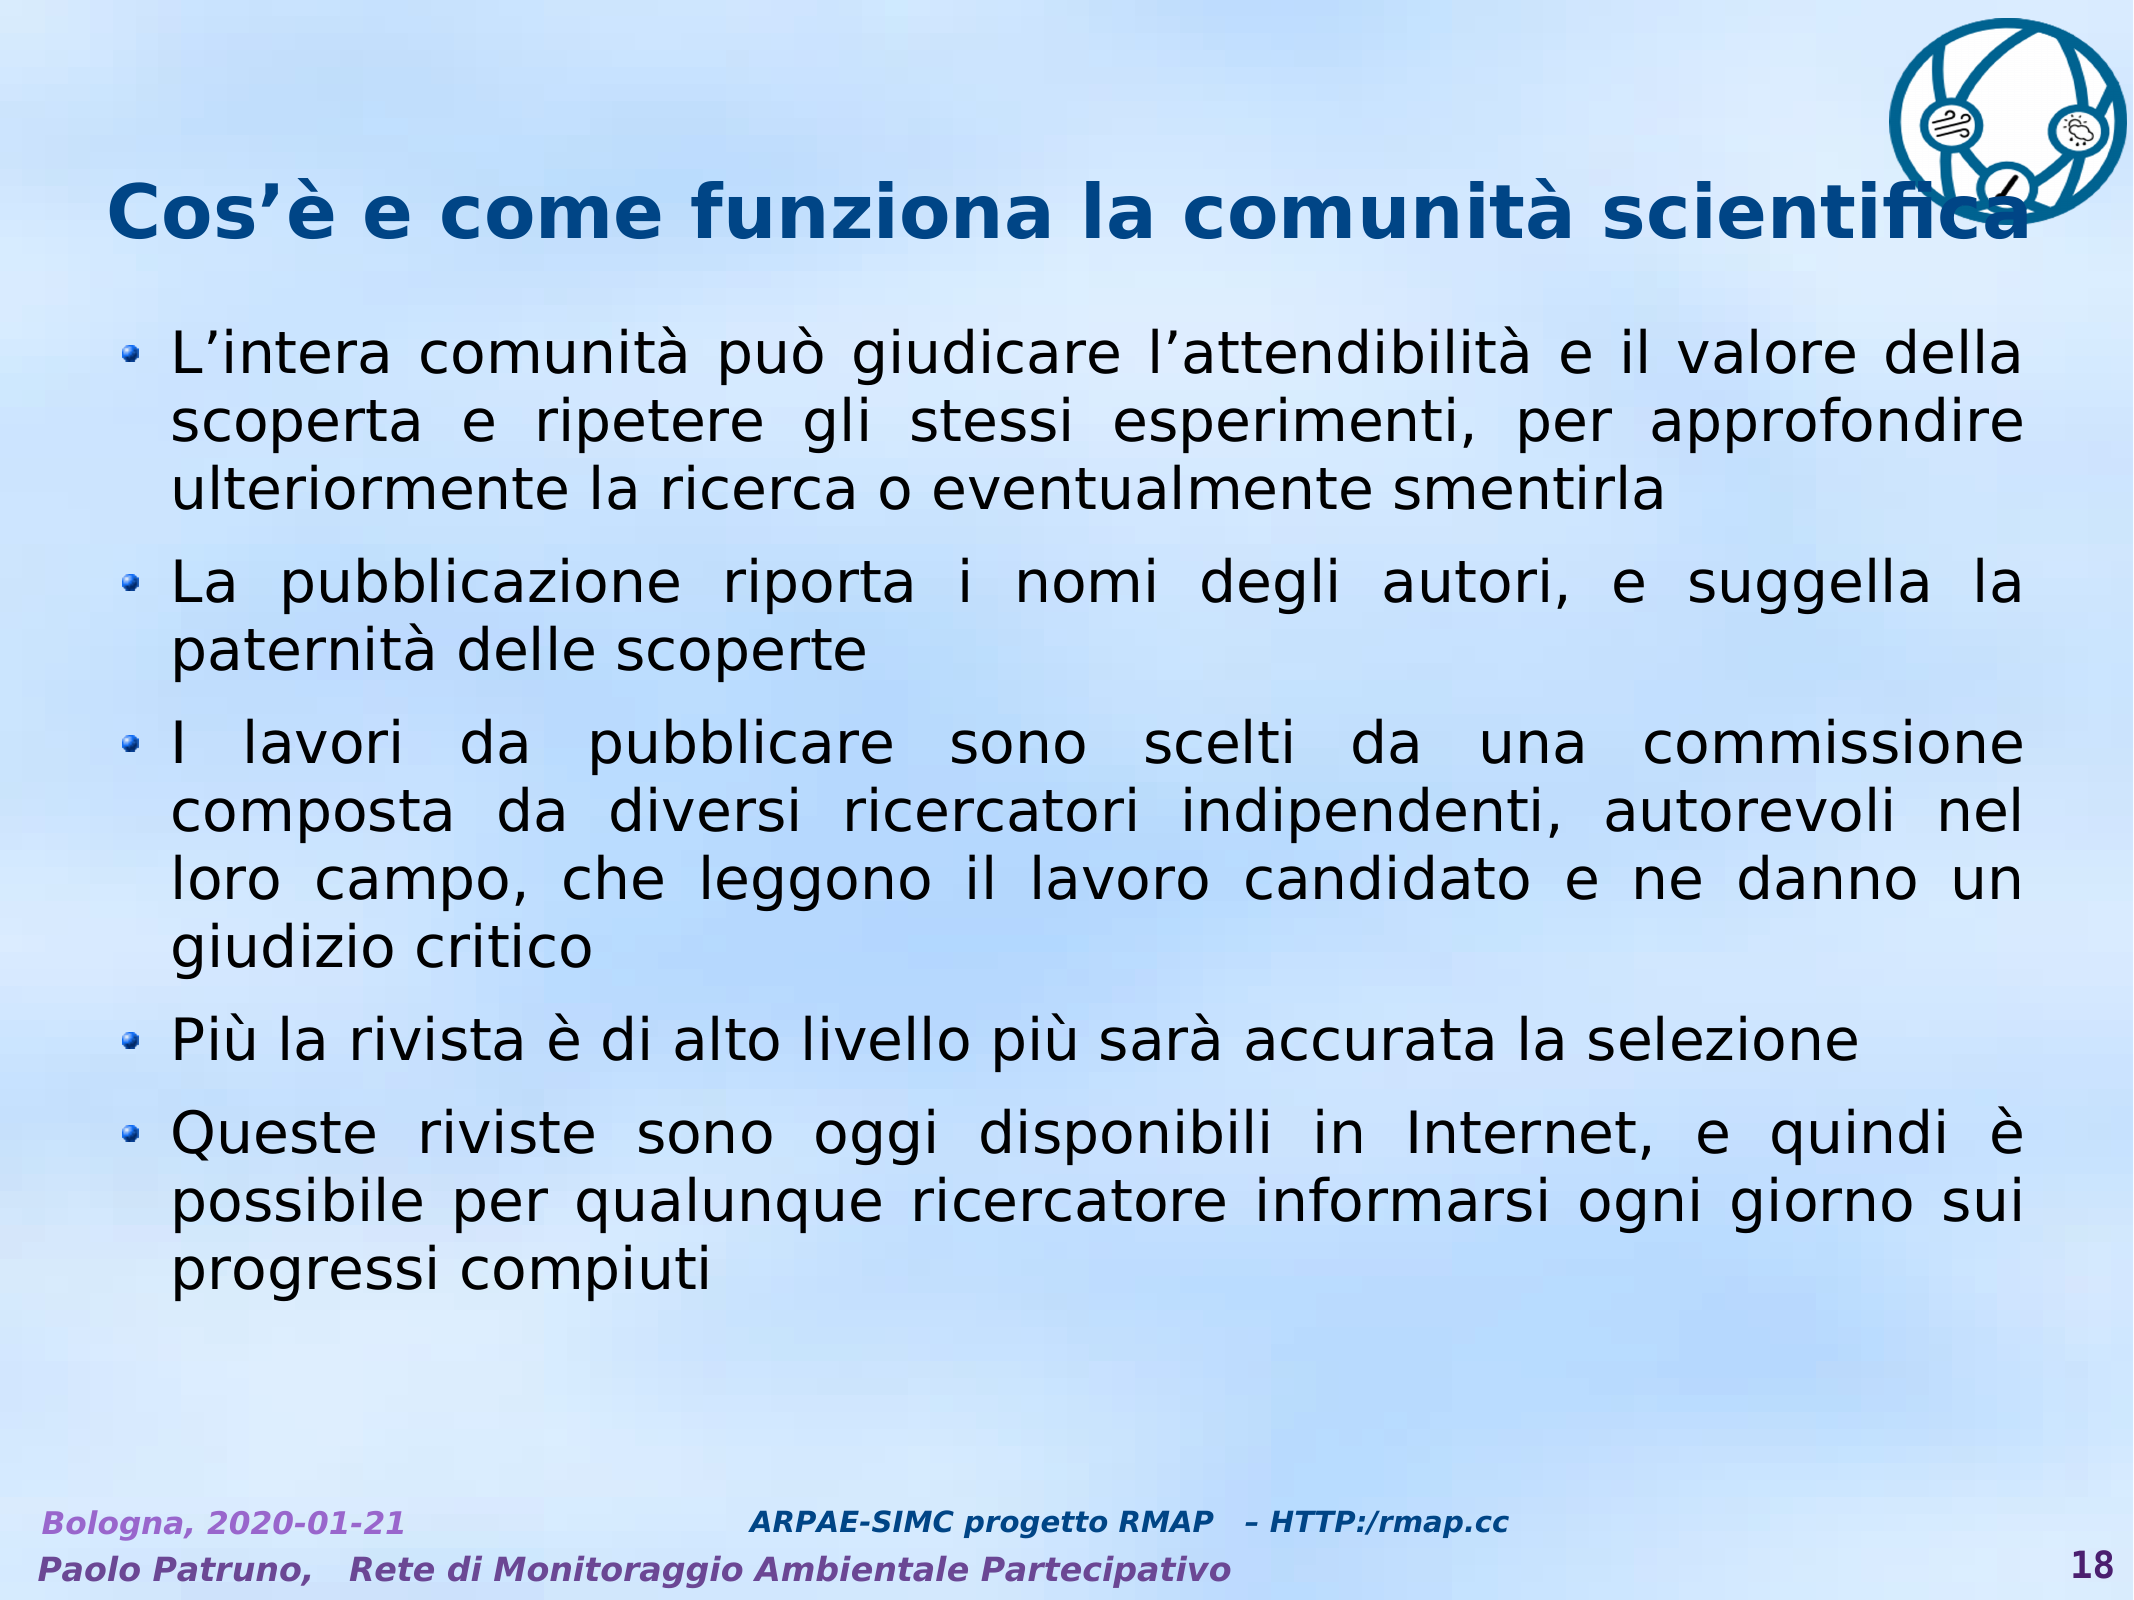

# Cos’è e come funziona la comunità scientifica
L’intera comunità può giudicare l’attendibilità e il valore della scoperta e ripetere gli stessi esperimenti, per approfondire ulteriormente la ricerca o eventualmente smentirla
La pubblicazione riporta i nomi degli autori, e suggella la paternità delle scoperte
I lavori da pubblicare sono scelti da una commissione composta da diversi ricercatori indipendenti, autorevoli nel loro campo, che leggono il lavoro candidato e ne danno un giudizio critico
Più la rivista è di alto livello più sarà accurata la selezione
Queste riviste sono oggi disponibili in Internet, e quindi è possibile per qualunque ricercatore informarsi ogni giorno sui progressi compiuti